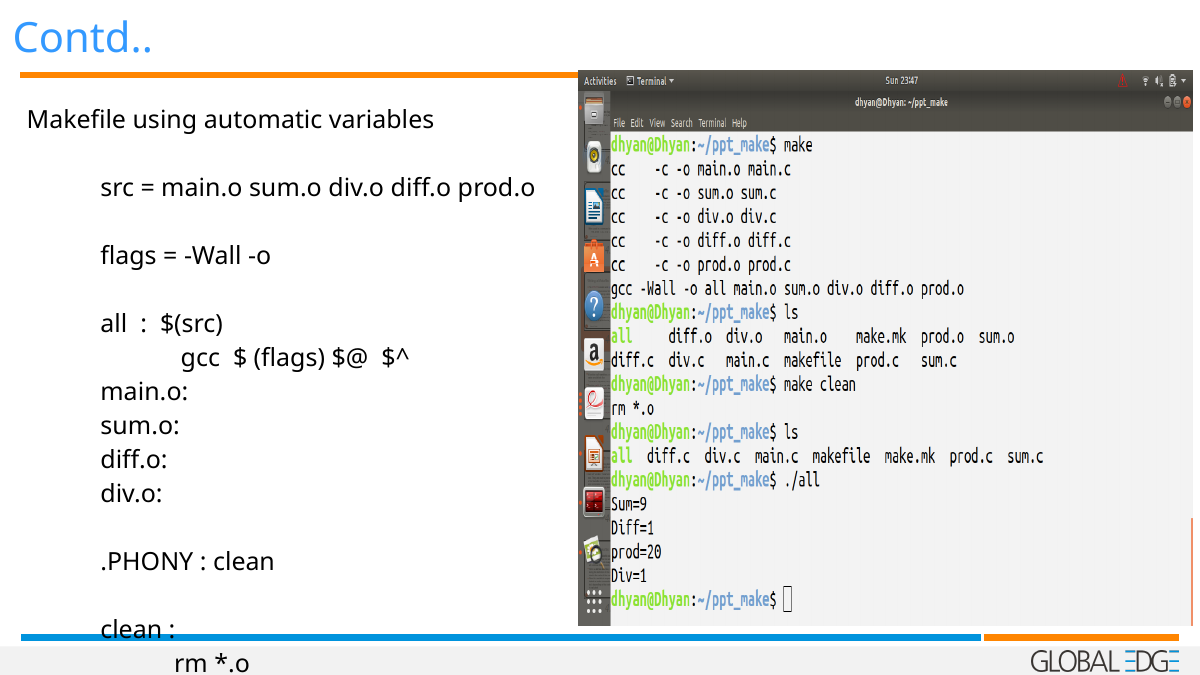

# Contd..
Makefile using automatic variables
	src = main.o sum.o div.o diff.o prod.o
	flags = -Wall -o
	all : $(src)
 		 gcc $ (flags) $@ $^
	main.o:
	sum.o:
	diff.o:
	div.o:
	.PHONY : clean
	clean :
		rm *.o